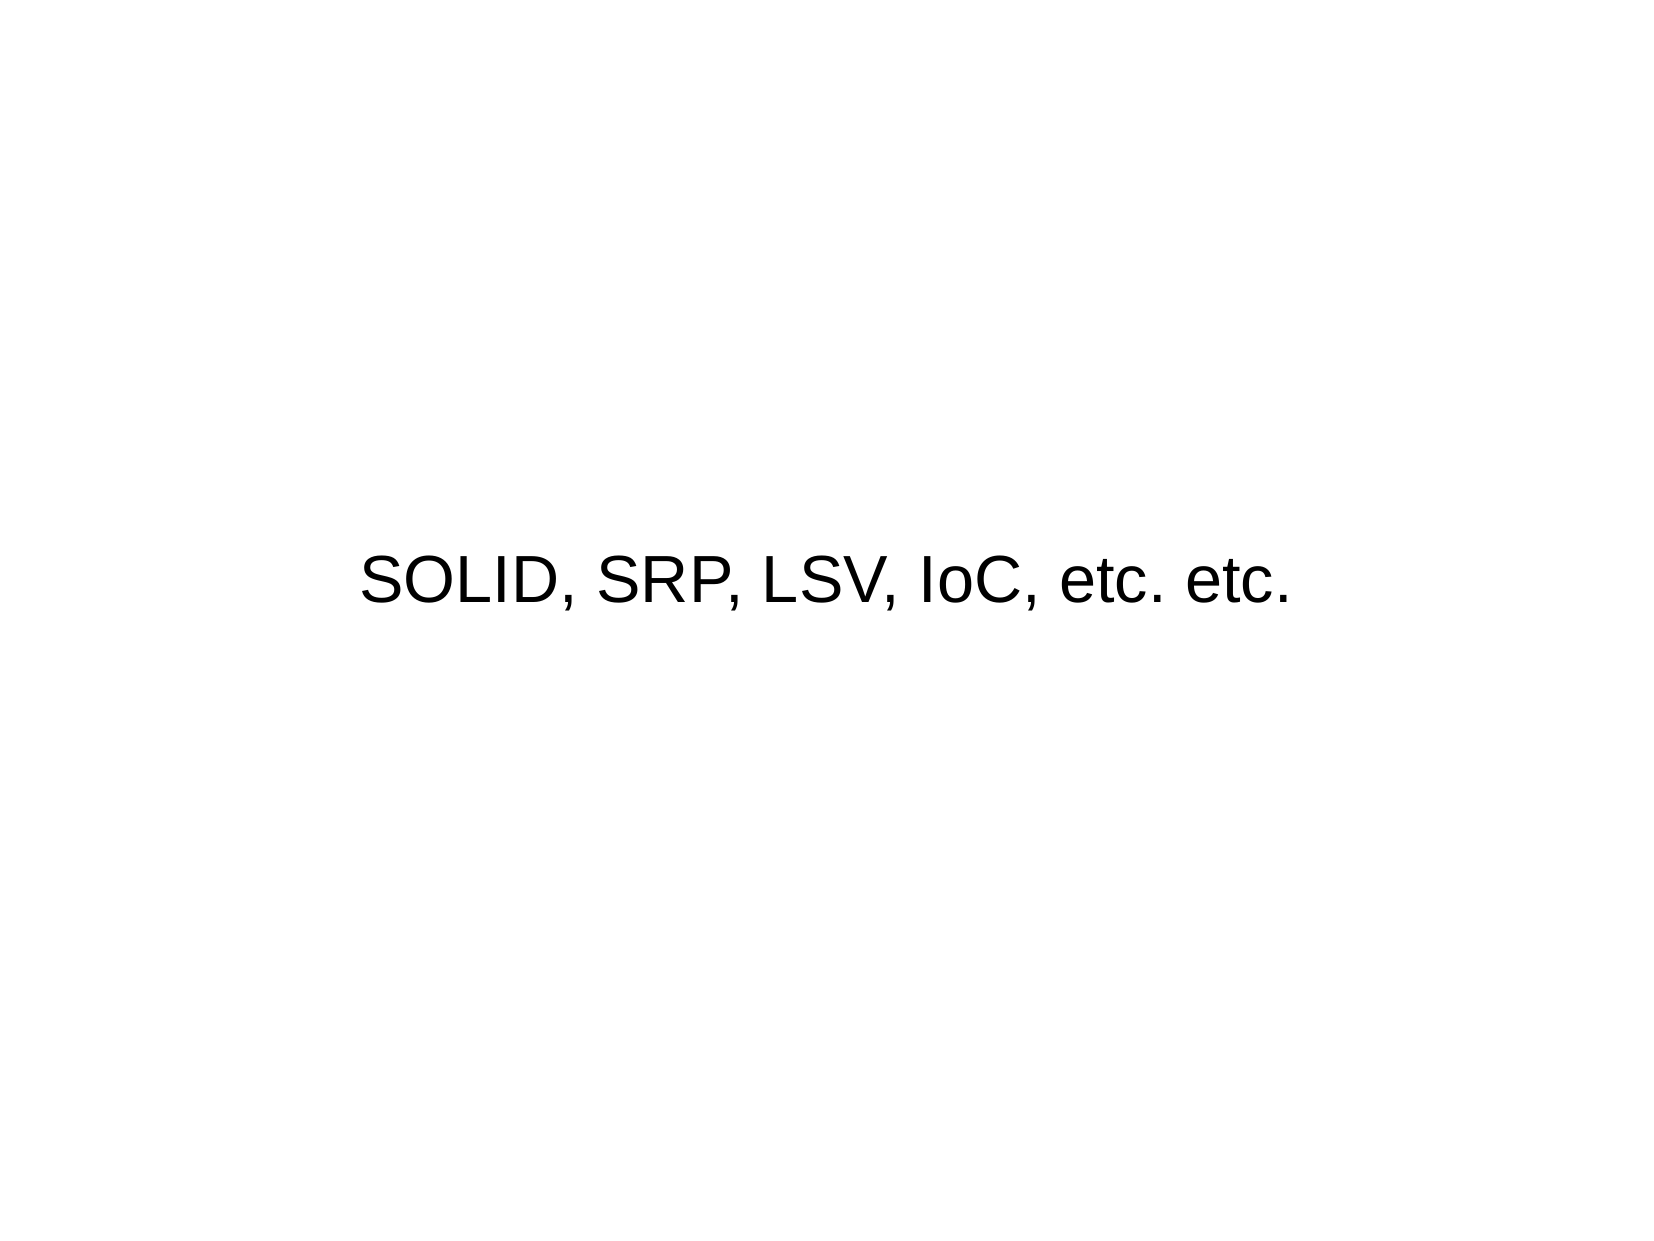

# SOLID, SRP, LSV, IoC, etc. etc.